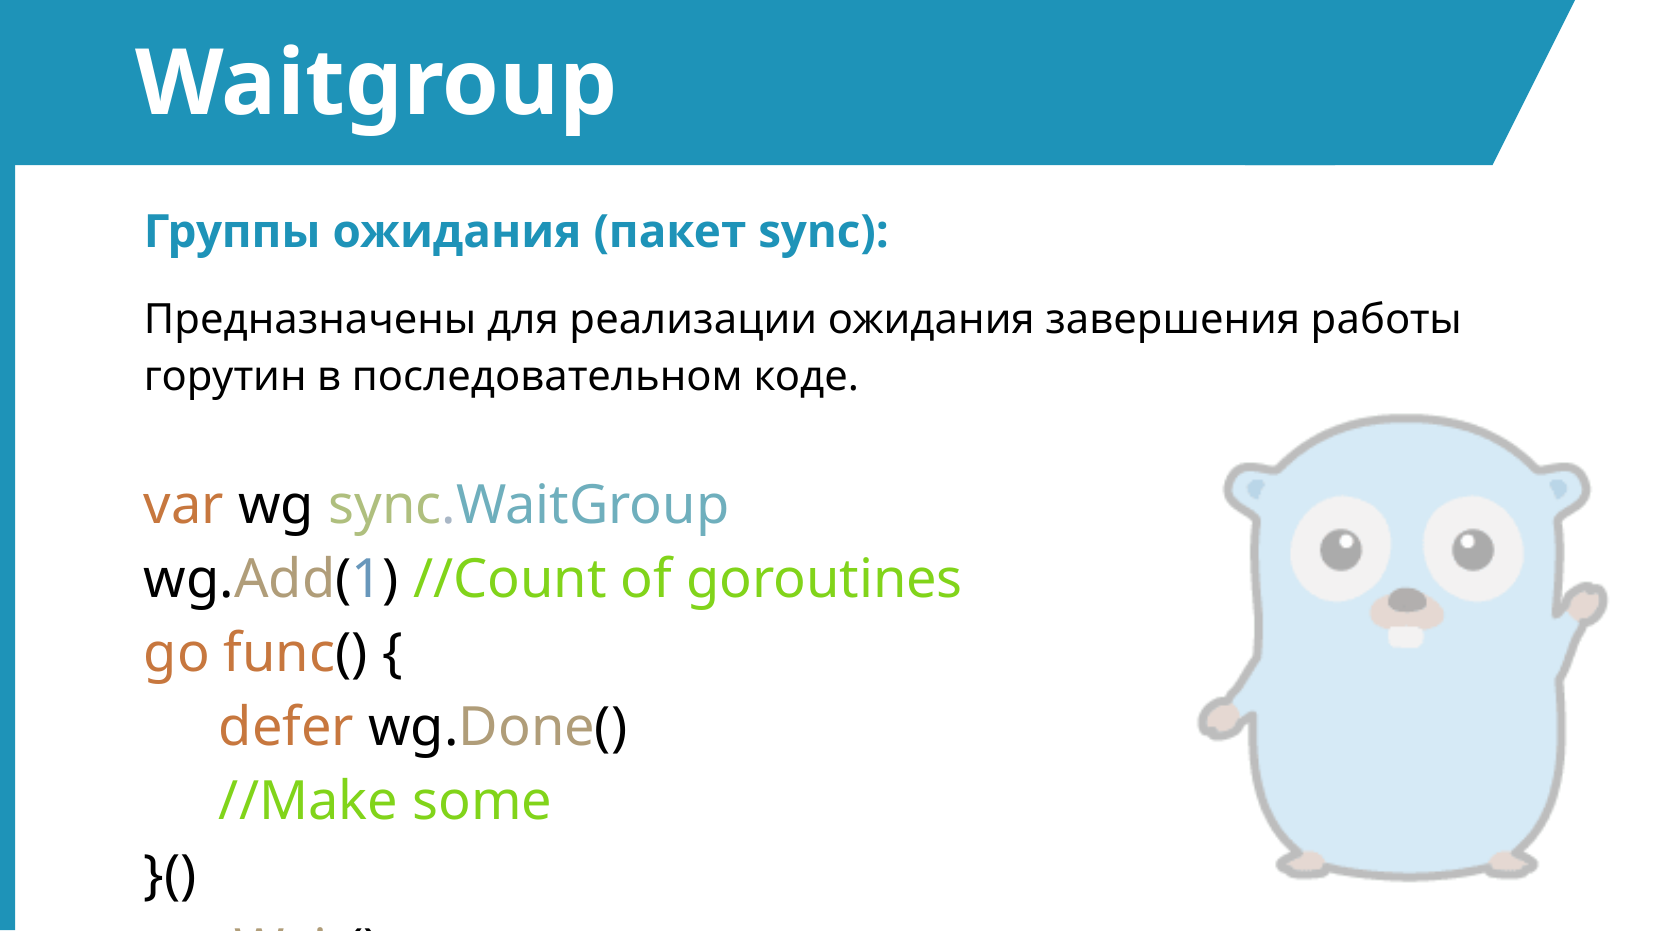

# Waitgroup
Группы ожидания (пакет sync):
Предназначены для реализации ожидания завершения работы горутин в последовательном коде.
var wg sync.WaitGroup
wg.Add(1) //Count of goroutines
go func() {
	defer wg.Done()
	//Make some
}()
wg.Wait()